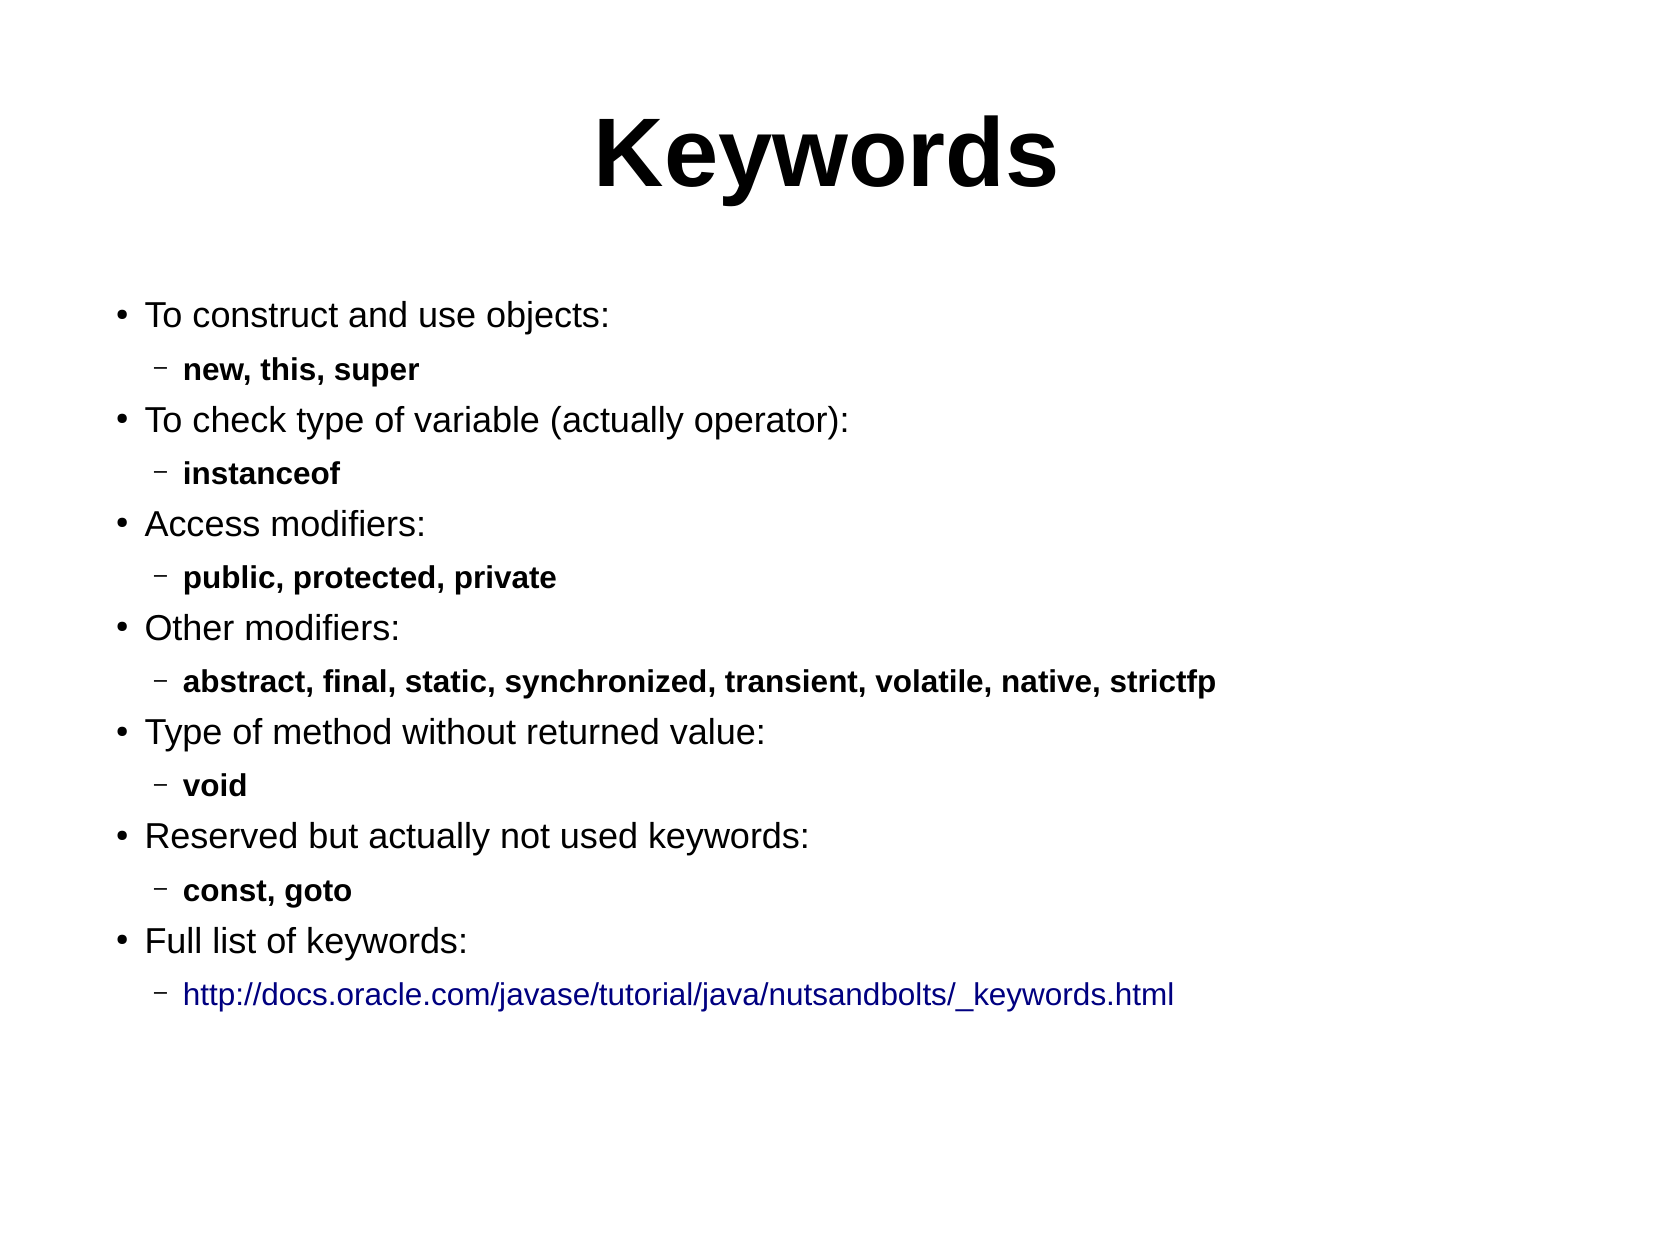

# Keywords
To construct and use objects:
new, this, super
To check type of variable (actually operator):
instanceof
Access modifiers:
public, protected, private
Other modifiers:
abstract, final, static, synchronized, transient, volatile, native, strictfp
Type of method without returned value:
void
Reserved but actually not used keywords:
const, goto
Full list of keywords:
http://docs.oracle.com/javase/tutorial/java/nutsandbolts/_keywords.html